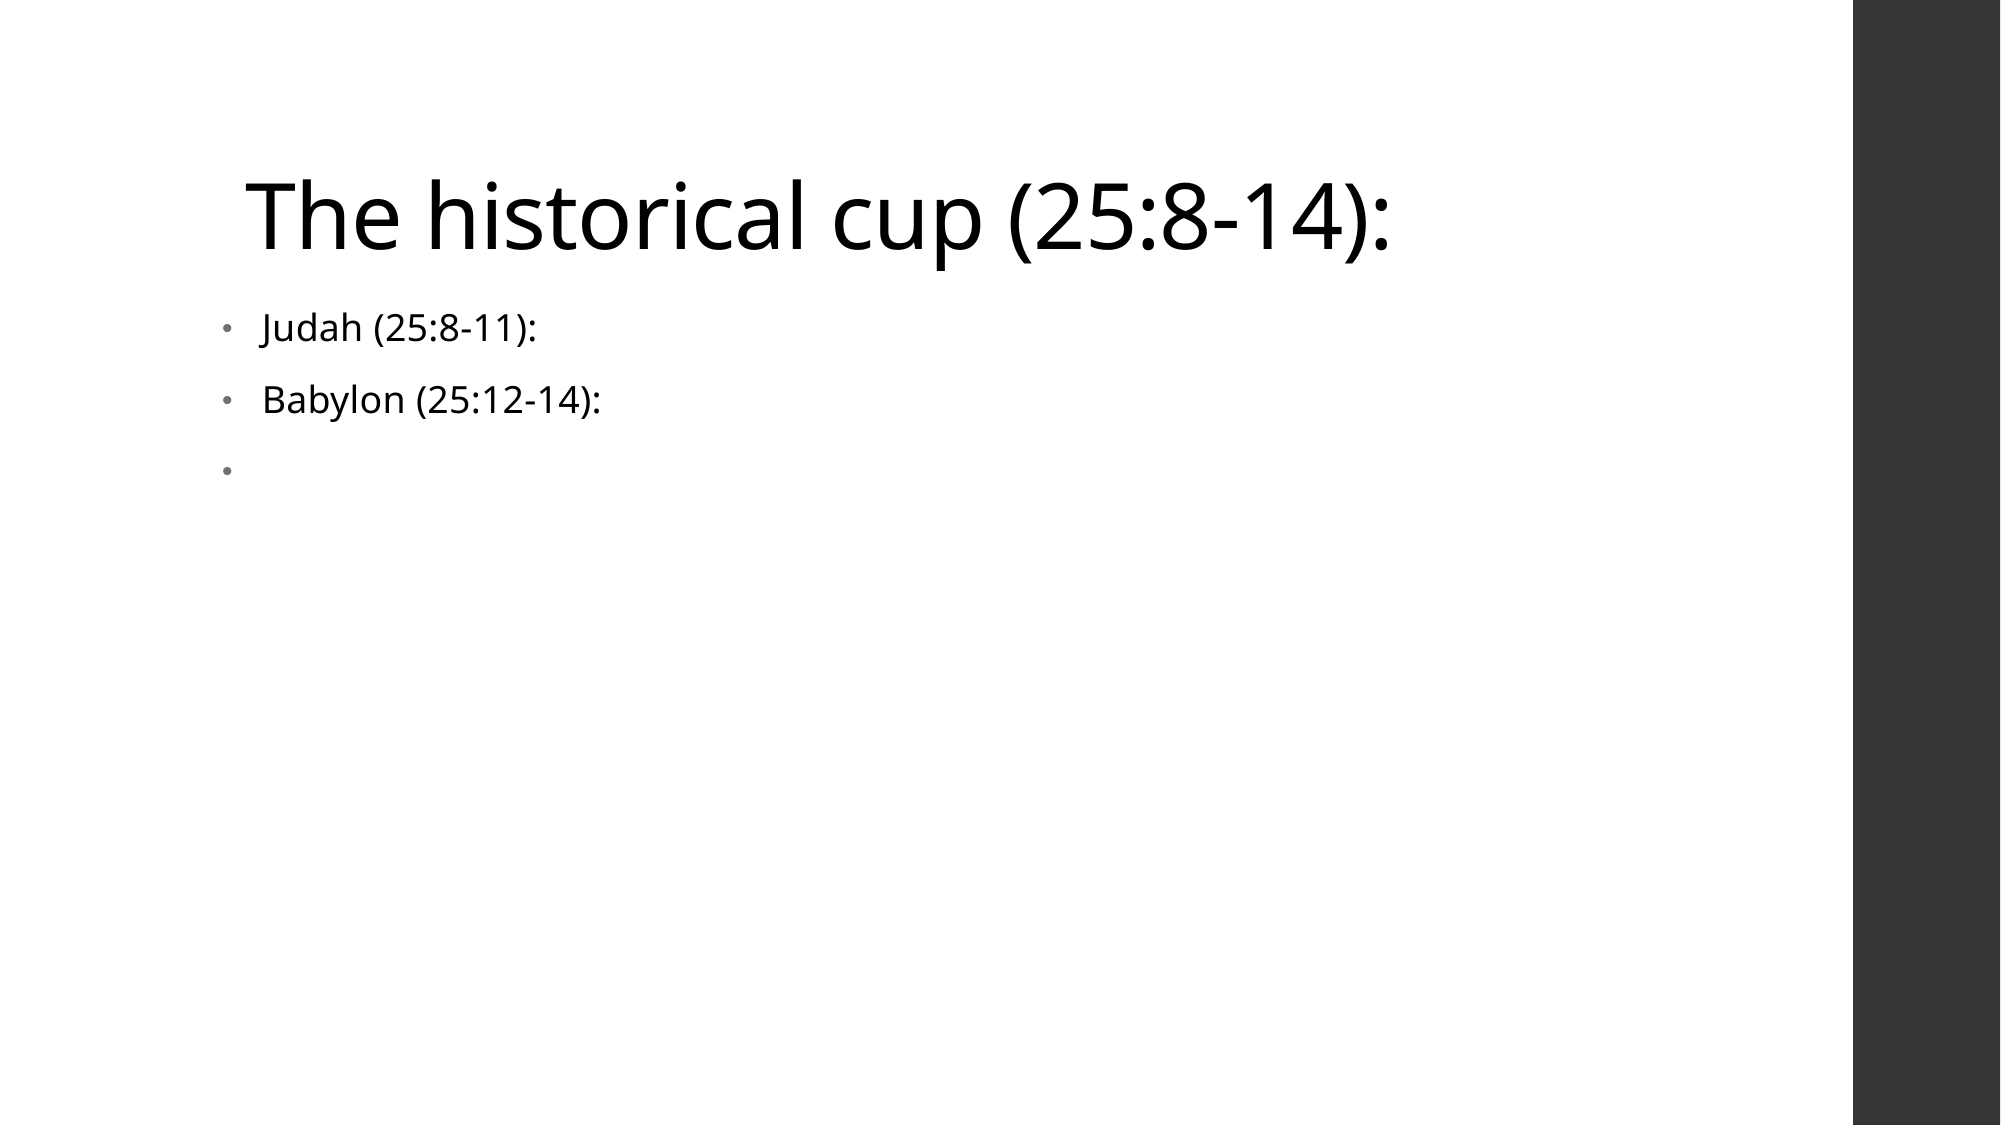

# The historical cup (25:8-14):
 Judah (25:8-11):
 Babylon (25:12-14):